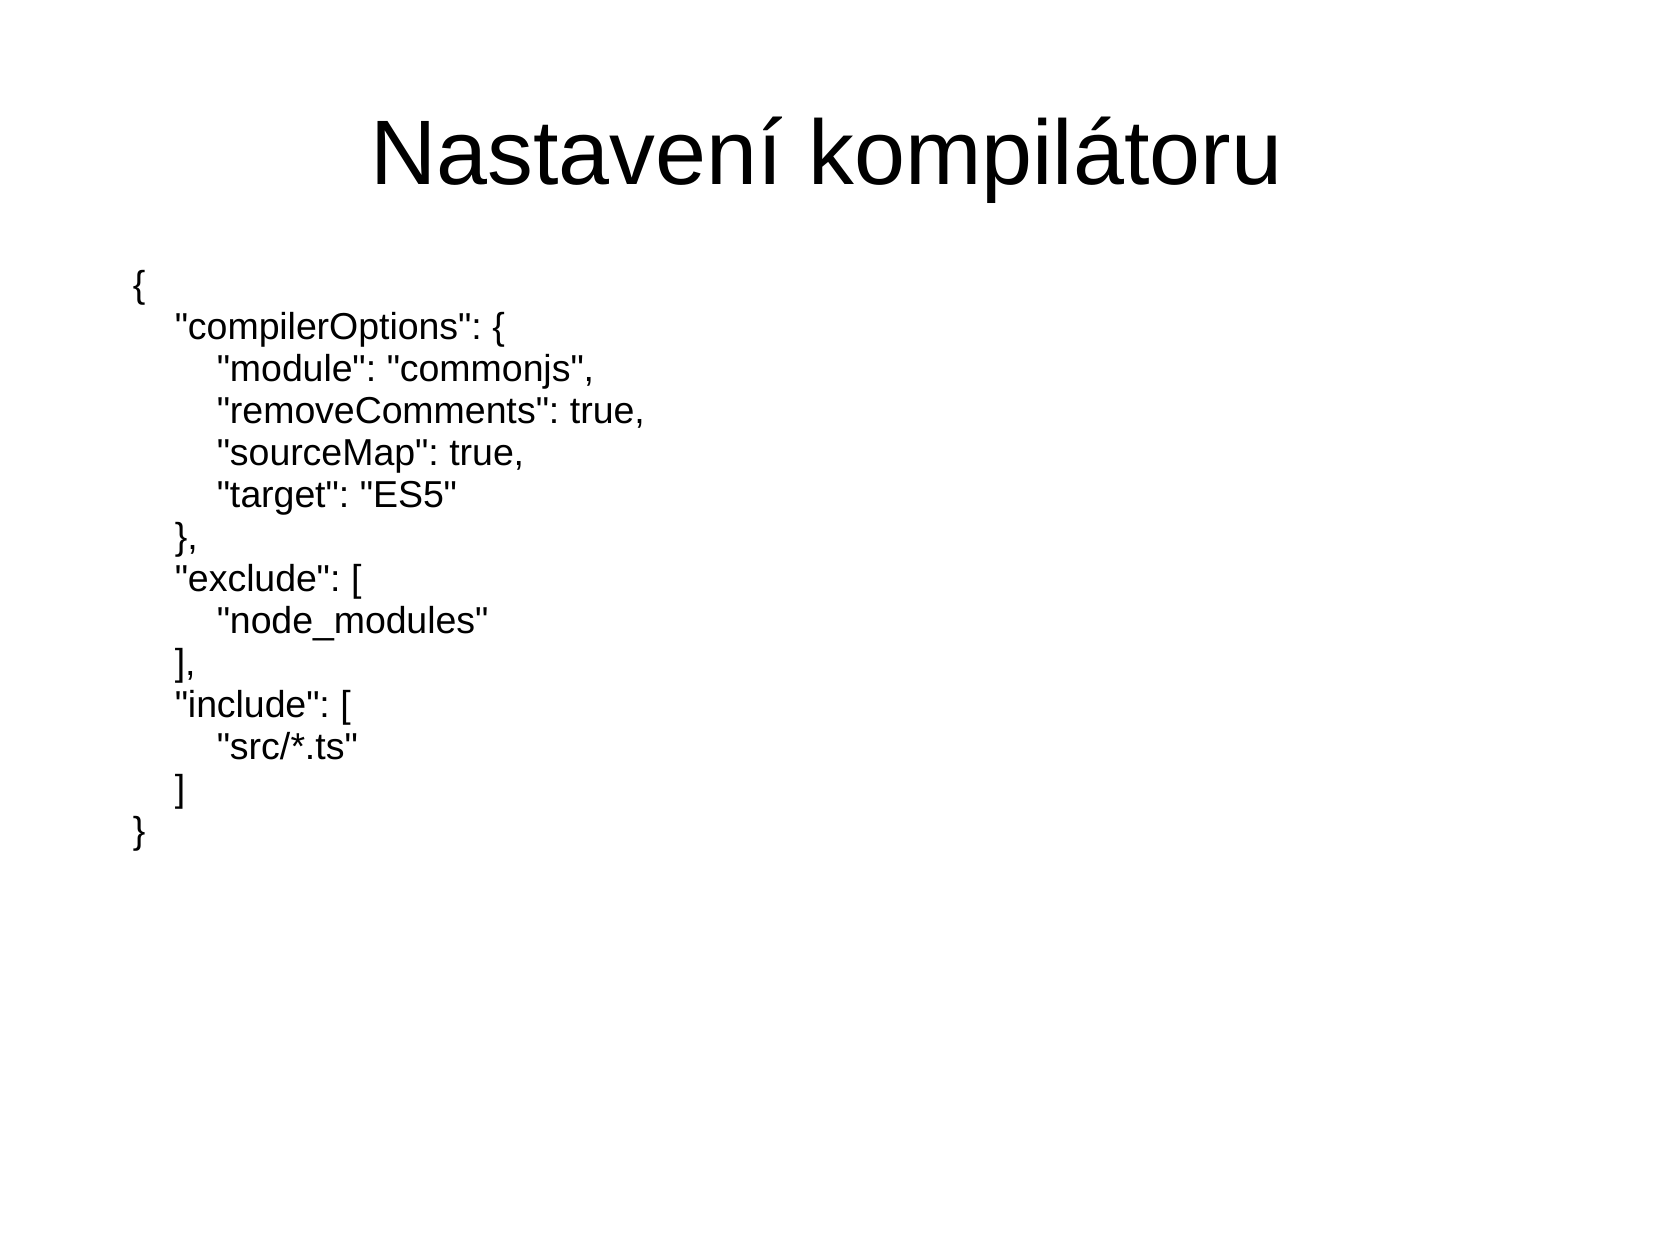

# Nastavení kompilátoru
{
 "compilerOptions": {
 "module": "commonjs",
 "removeComments": true,
 "sourceMap": true,
 "target": "ES5"
 },
 "exclude": [
 "node_modules"
 ],
 "include": [
 "src/*.ts"
 ]
}